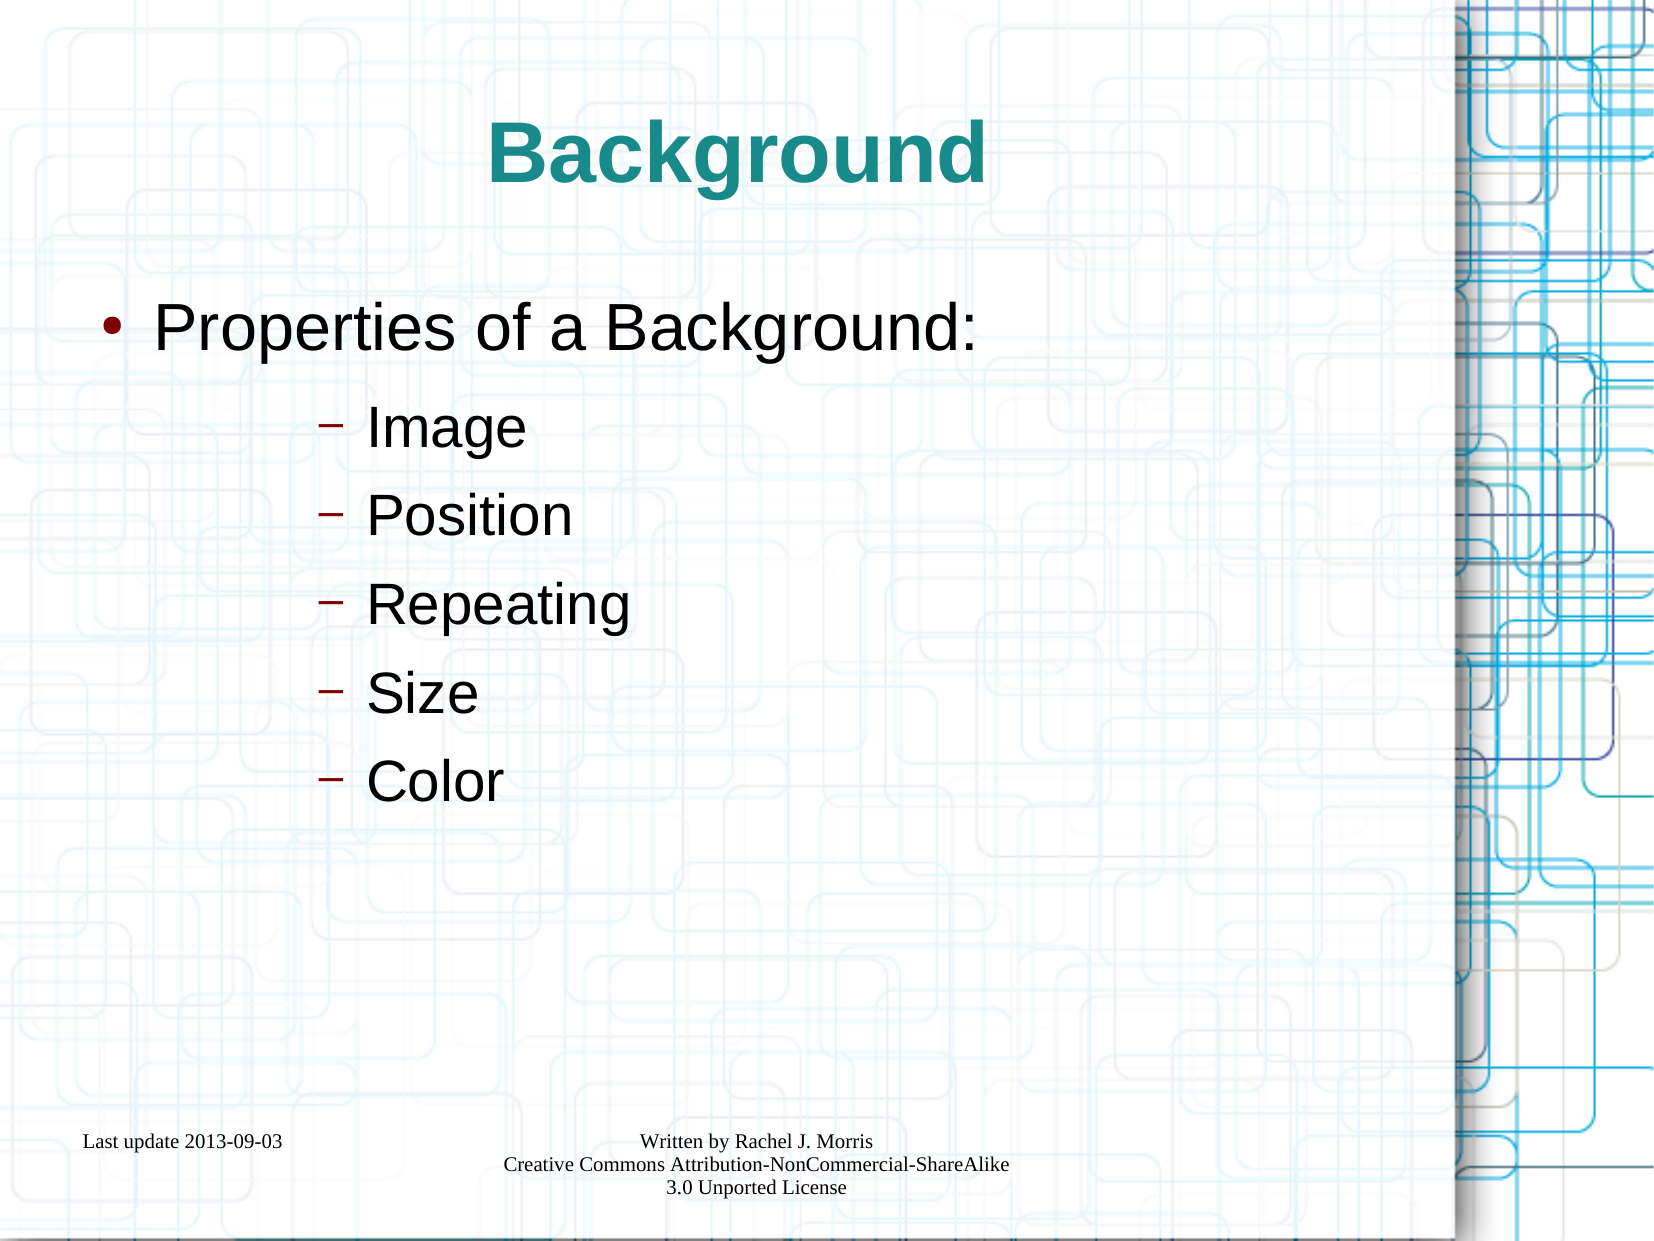

# Background
Properties of a Background:
Image
Position
Repeating
Size
Color